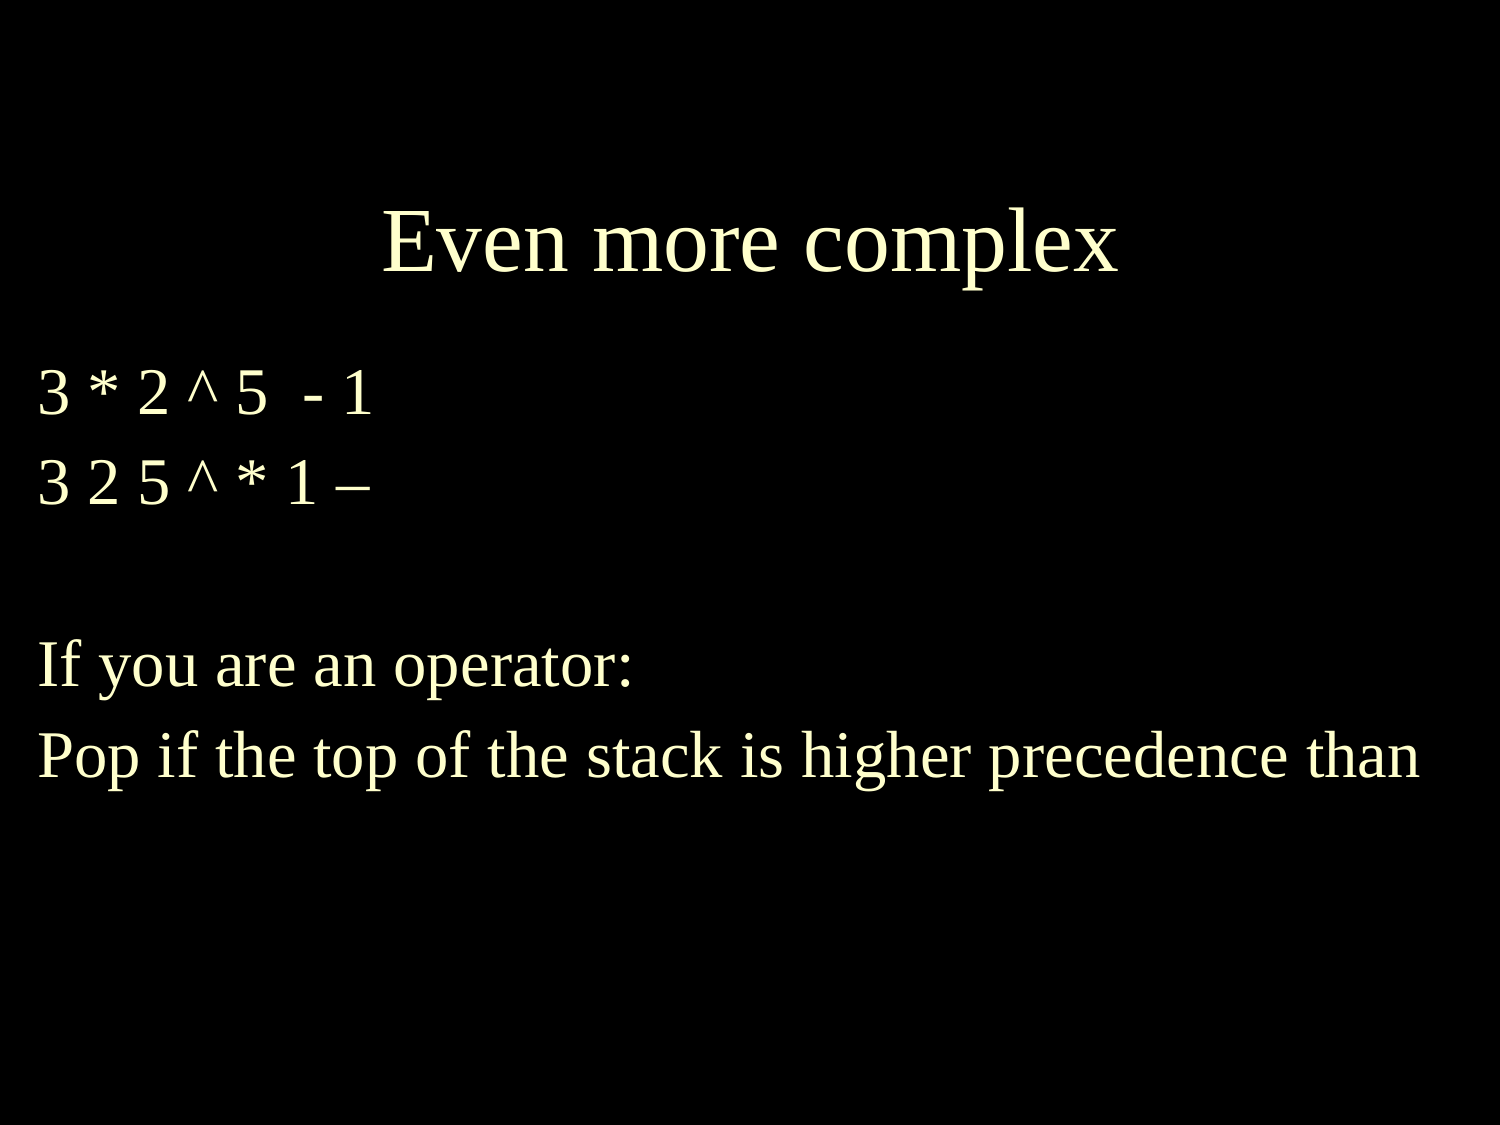

# Even more complex
3 * 2 ^ 5 - 1
3 2 5 ^ * 1 –
If you are an operator:
Pop if the top of the stack is higher precedence than